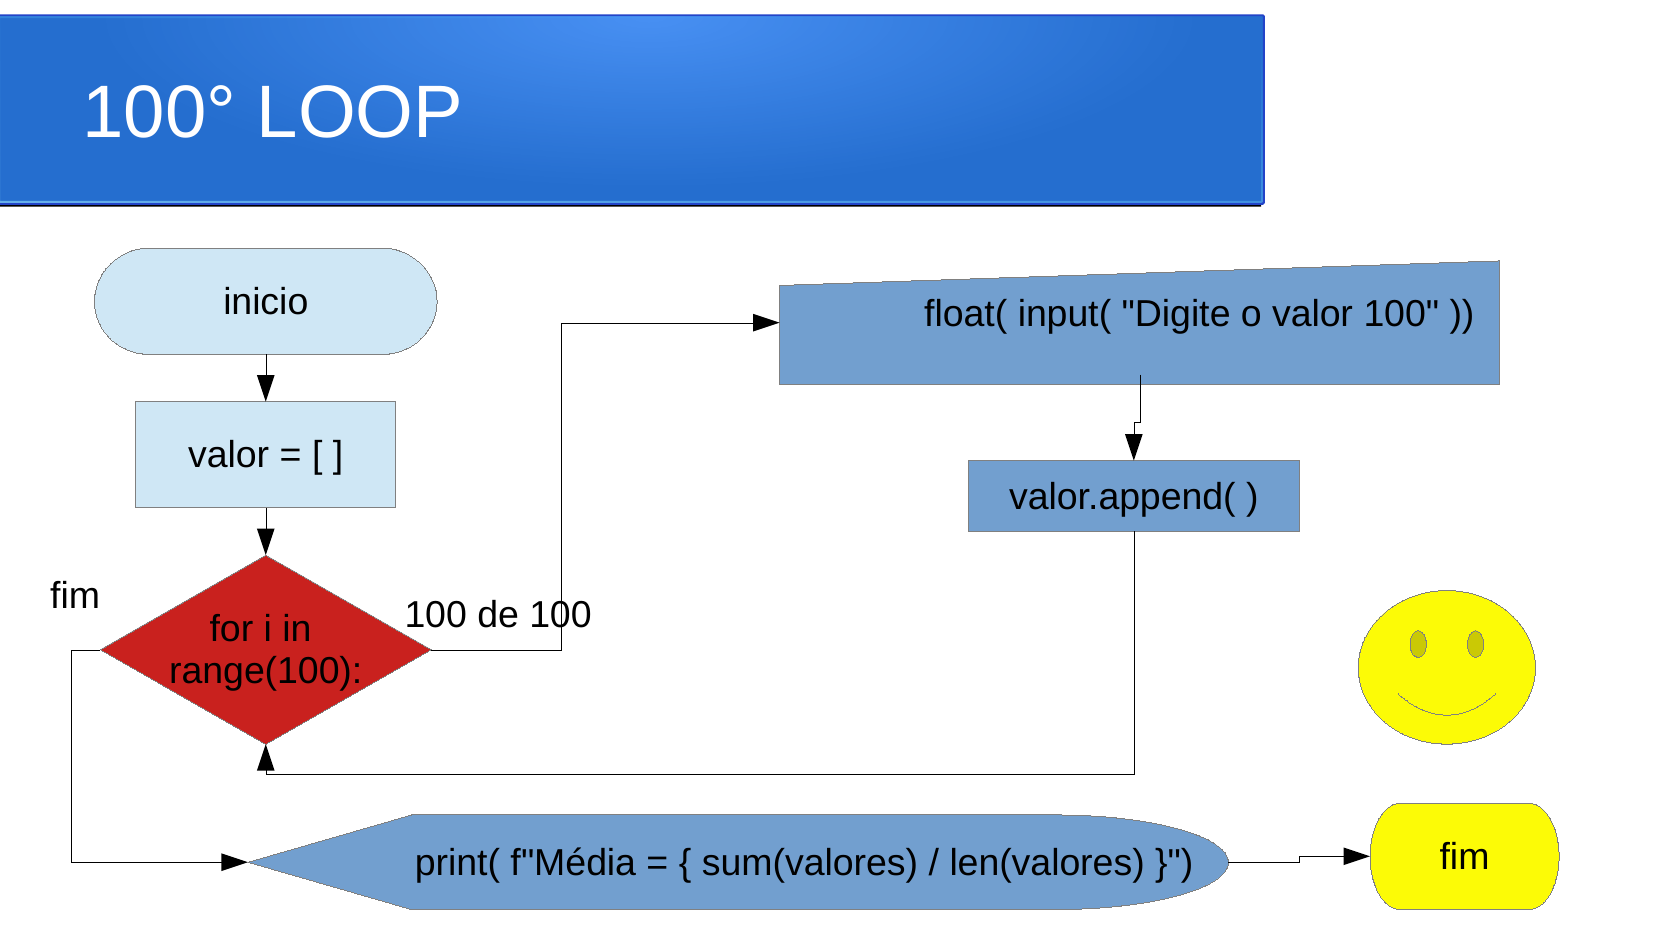

# 100° LOOP
inicio
float( input( "Digite o valor 100" ))
valor = [ ]
valor.append( )
for i in
range(100):
for i in
range(100):
for i in
range(100):
fim
100 de 100
fim
print( f"Média = { sum(valores) / len(valores) }")